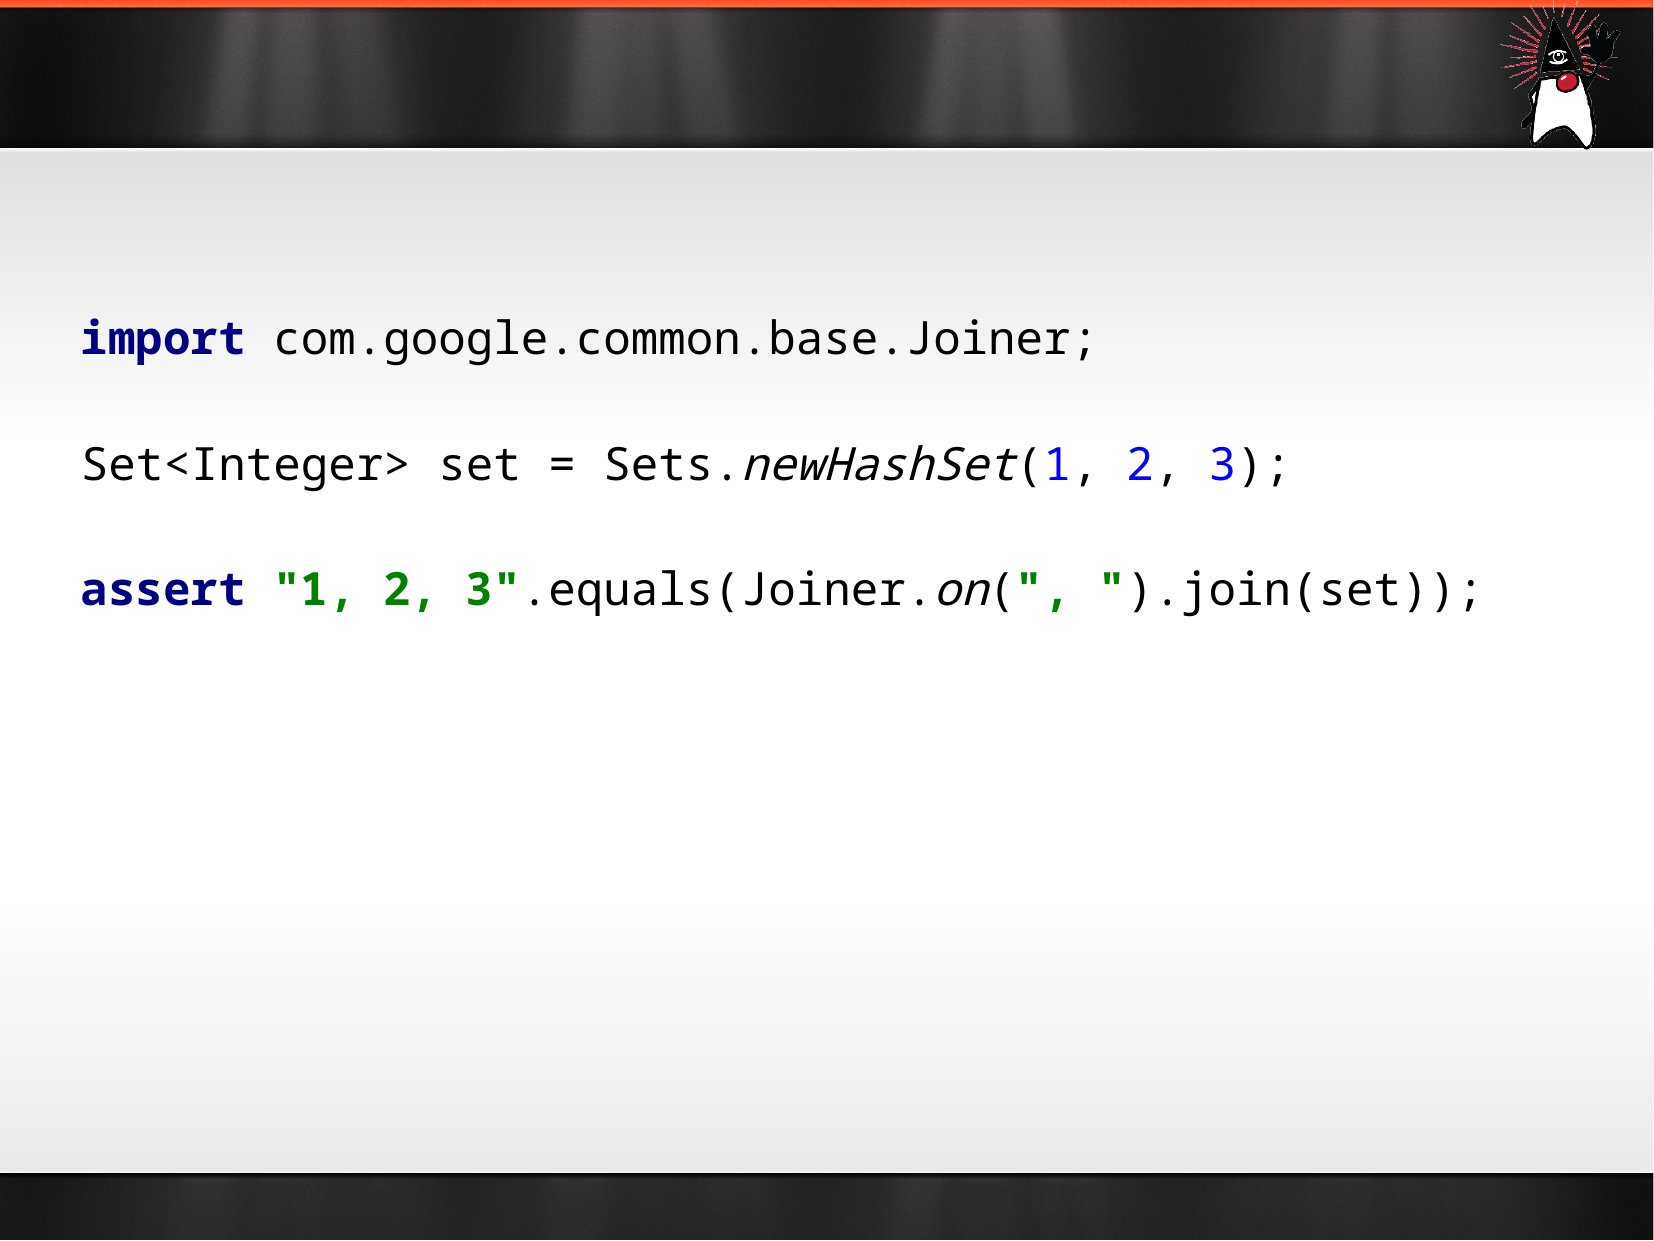

#
import com.google.common.base.Joiner;
Set<Integer> set = Sets.newHashSet(1, 2, 3);
assert "1, 2, 3".equals(Joiner.on(", ").join(set));